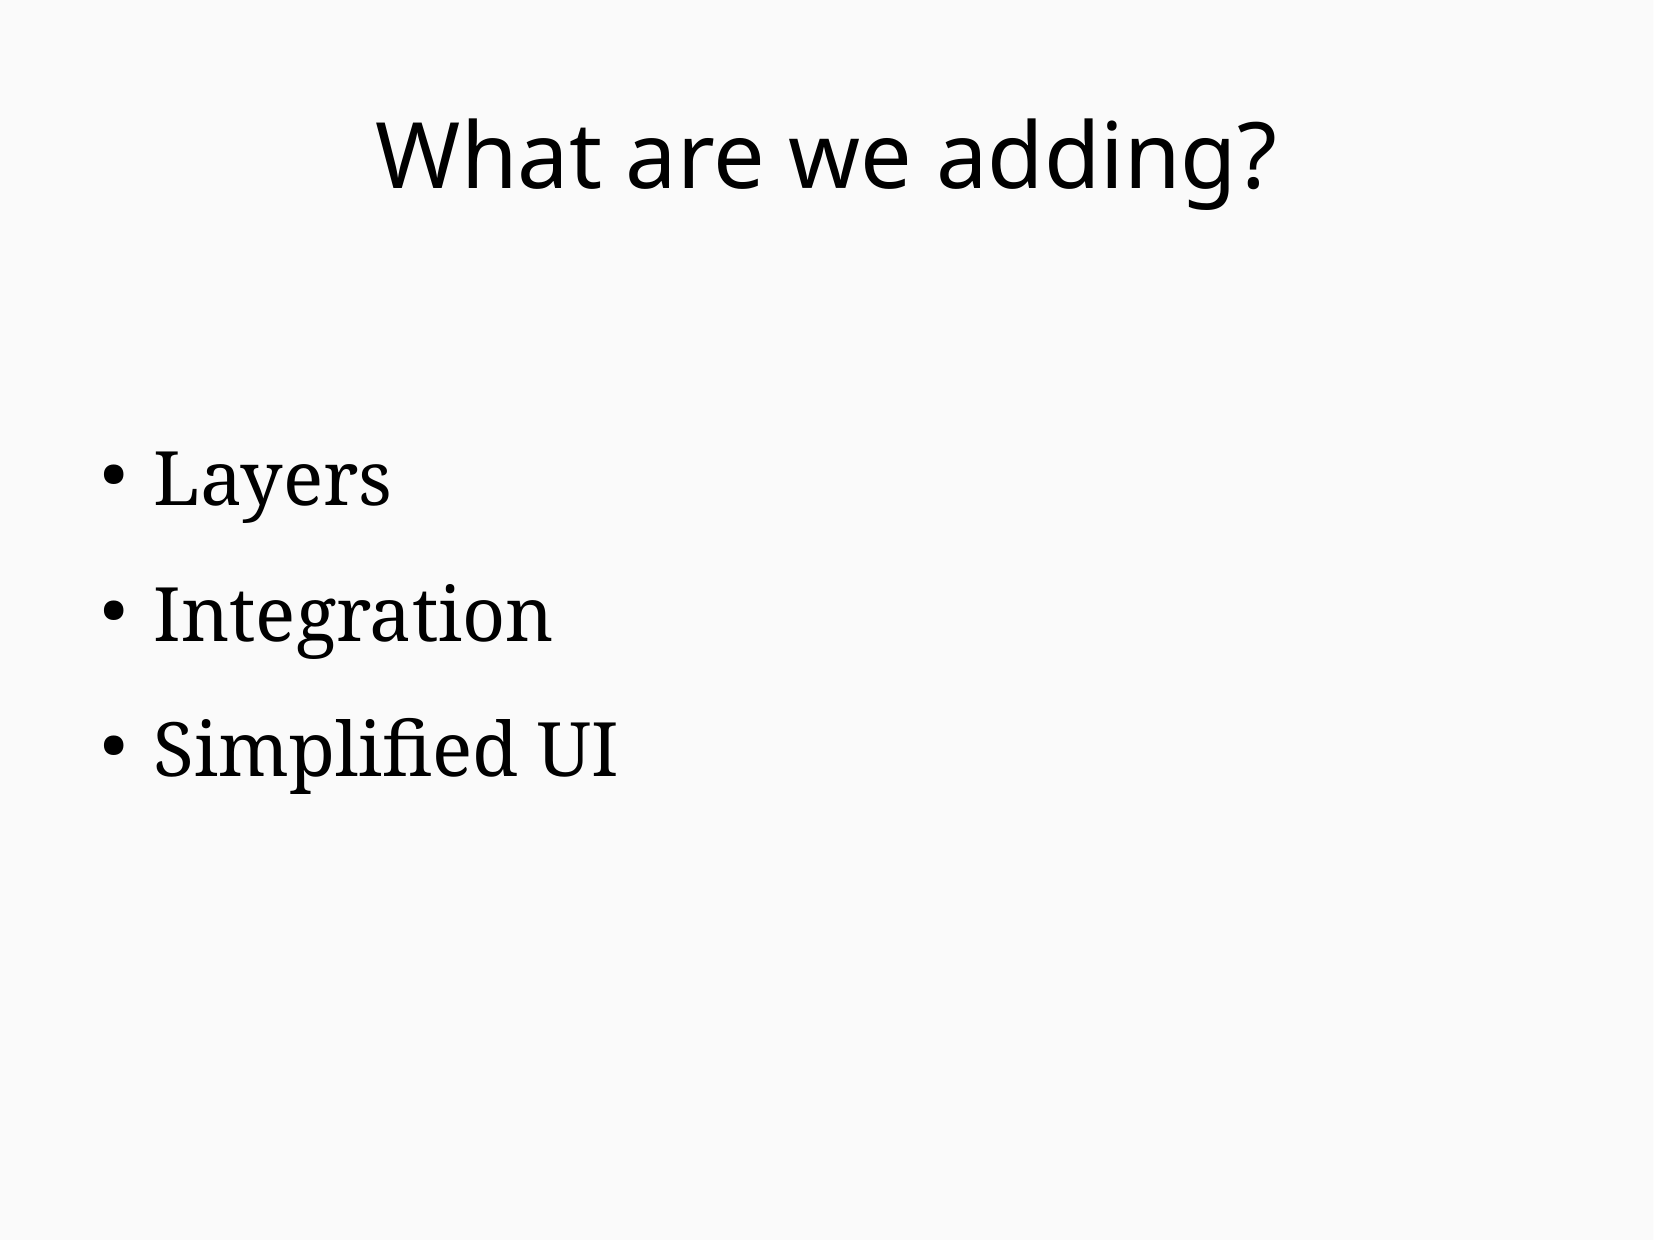

# What are we adding?
Layers
Integration
Simplified UI